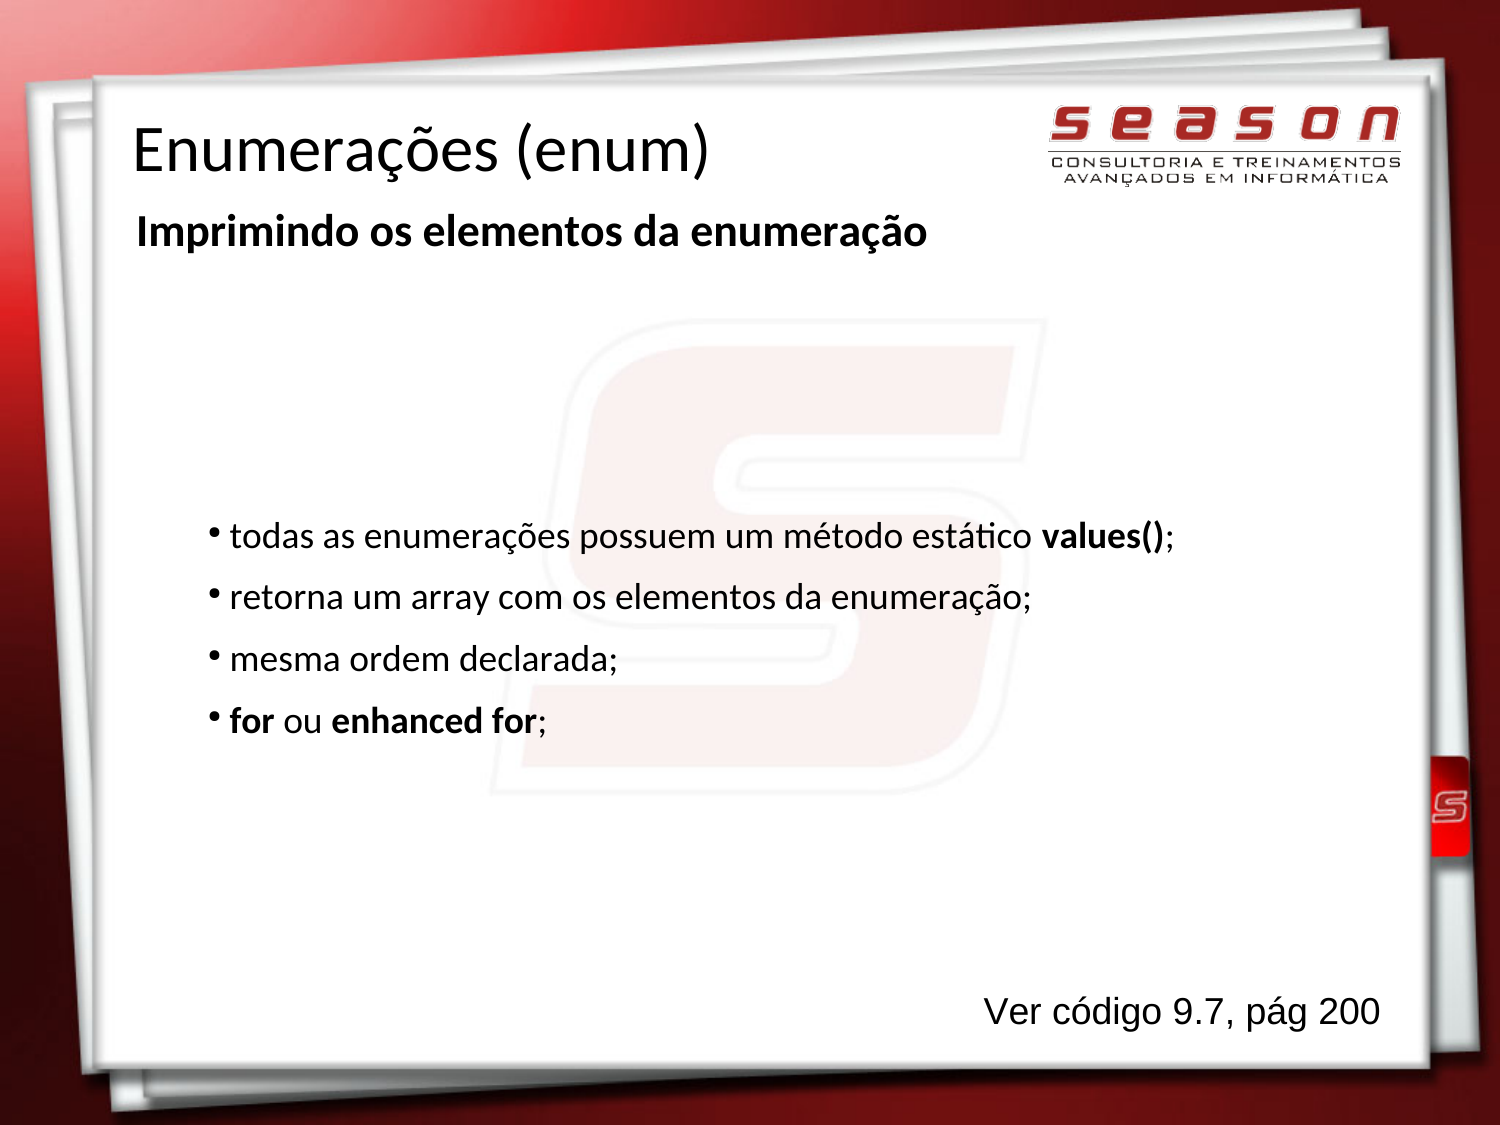

# Enumerações (enum)
Imprimindo os elementos da enumeração
 todas as enumerações possuem um método estático values();
 retorna um array com os elementos da enumeração;
 mesma ordem declarada;
 for ou enhanced for;
Ver código 9.7, pág 200